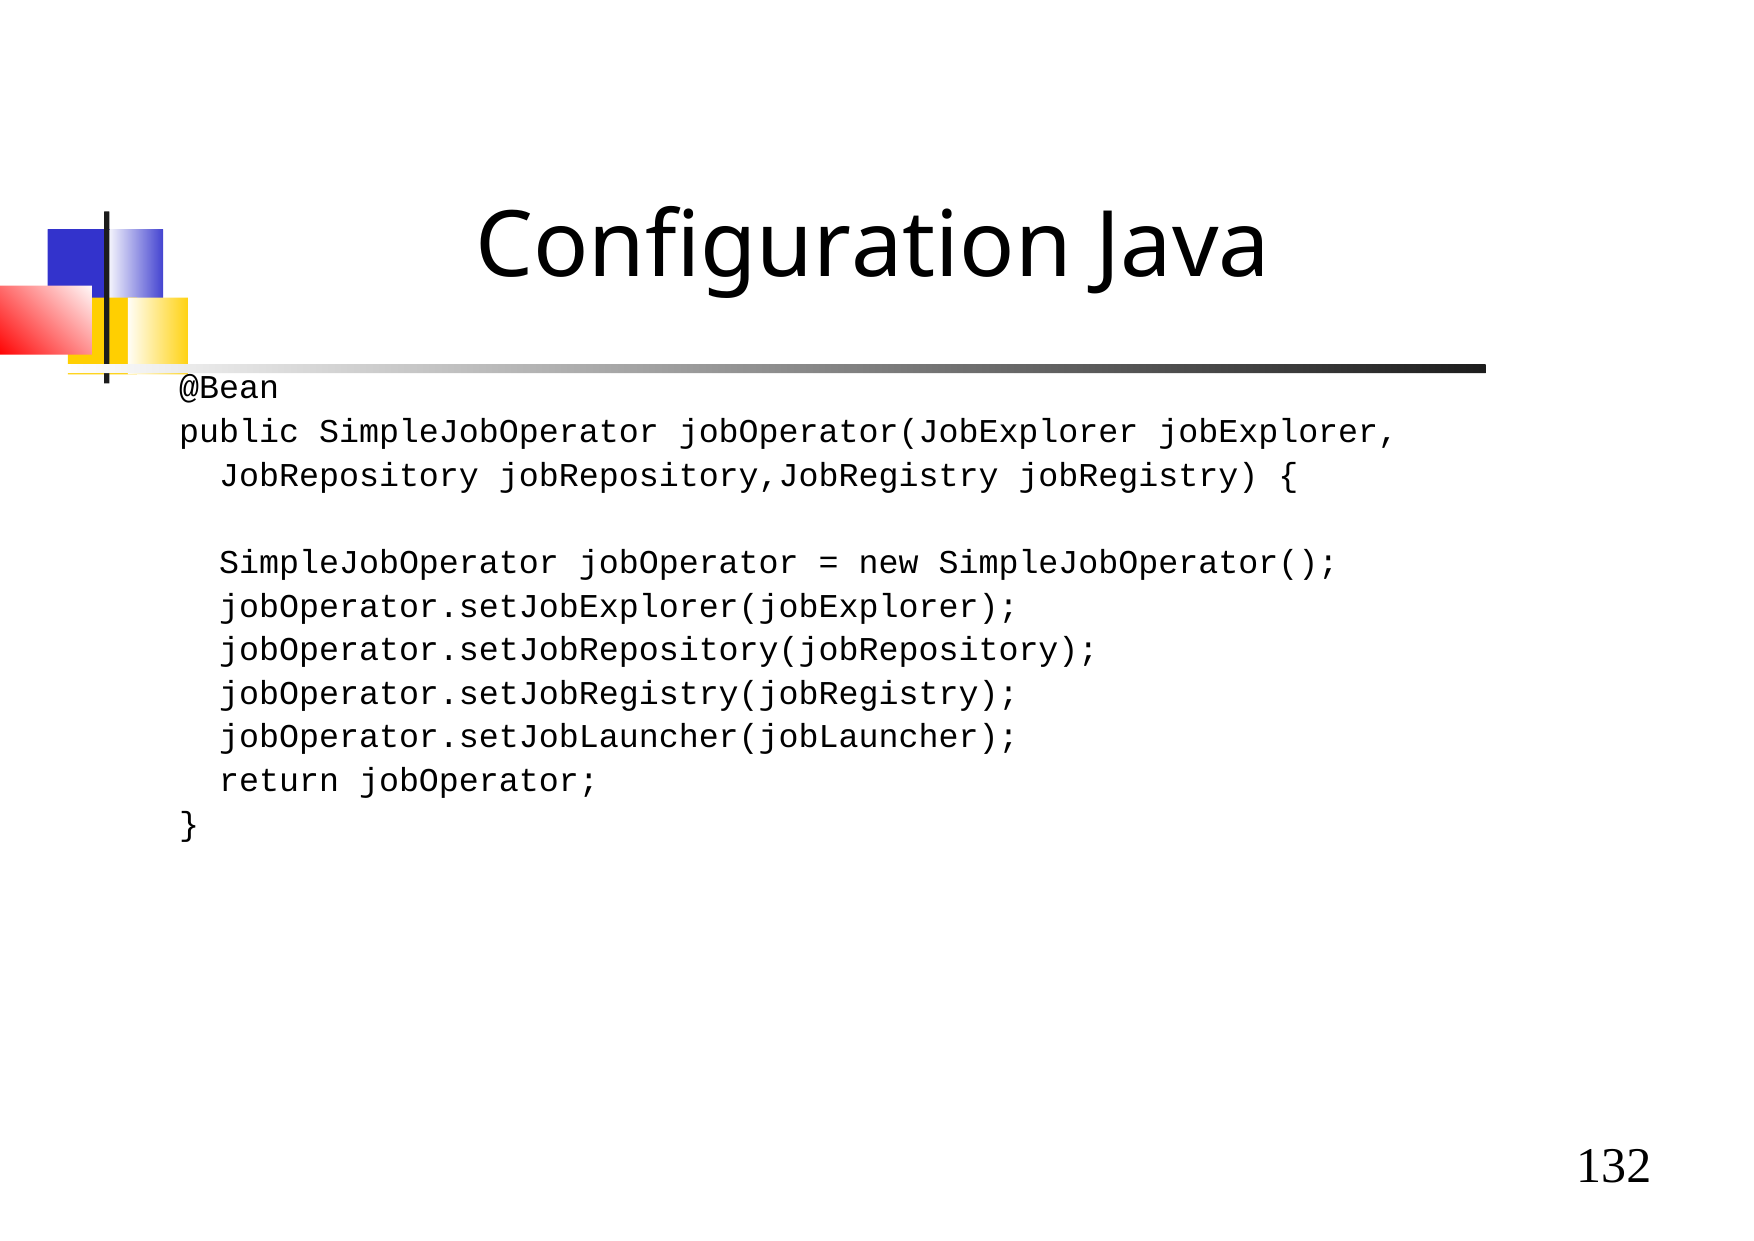

# Configuration Java
@Bean
public SimpleJobOperator jobOperator(JobExplorer jobExplorer,
 JobRepository jobRepository,JobRegistry jobRegistry) {
 SimpleJobOperator jobOperator = new SimpleJobOperator();
 jobOperator.setJobExplorer(jobExplorer);
 jobOperator.setJobRepository(jobRepository);
 jobOperator.setJobRegistry(jobRegistry);
 jobOperator.setJobLauncher(jobLauncher);
 return jobOperator;
}